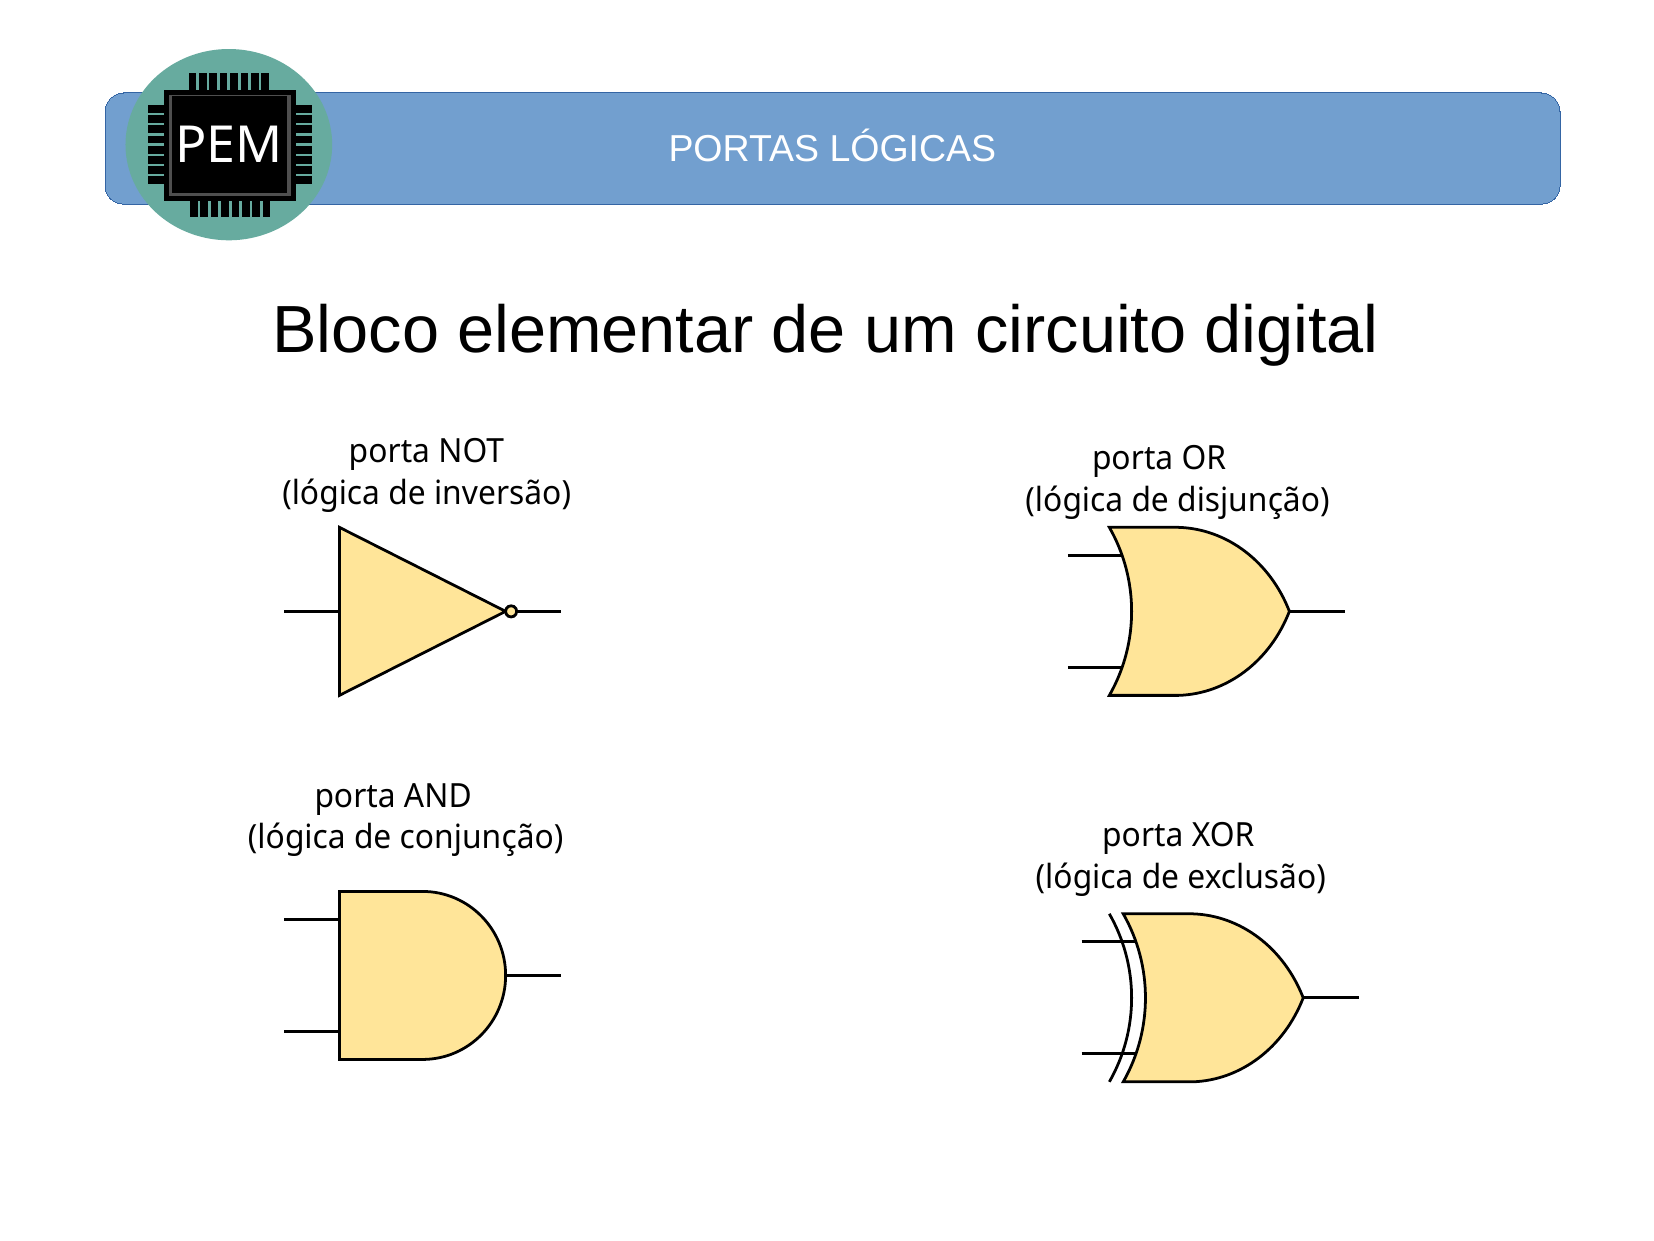

PORTAS LÓGICAS
Bloco elementar de um circuito digital